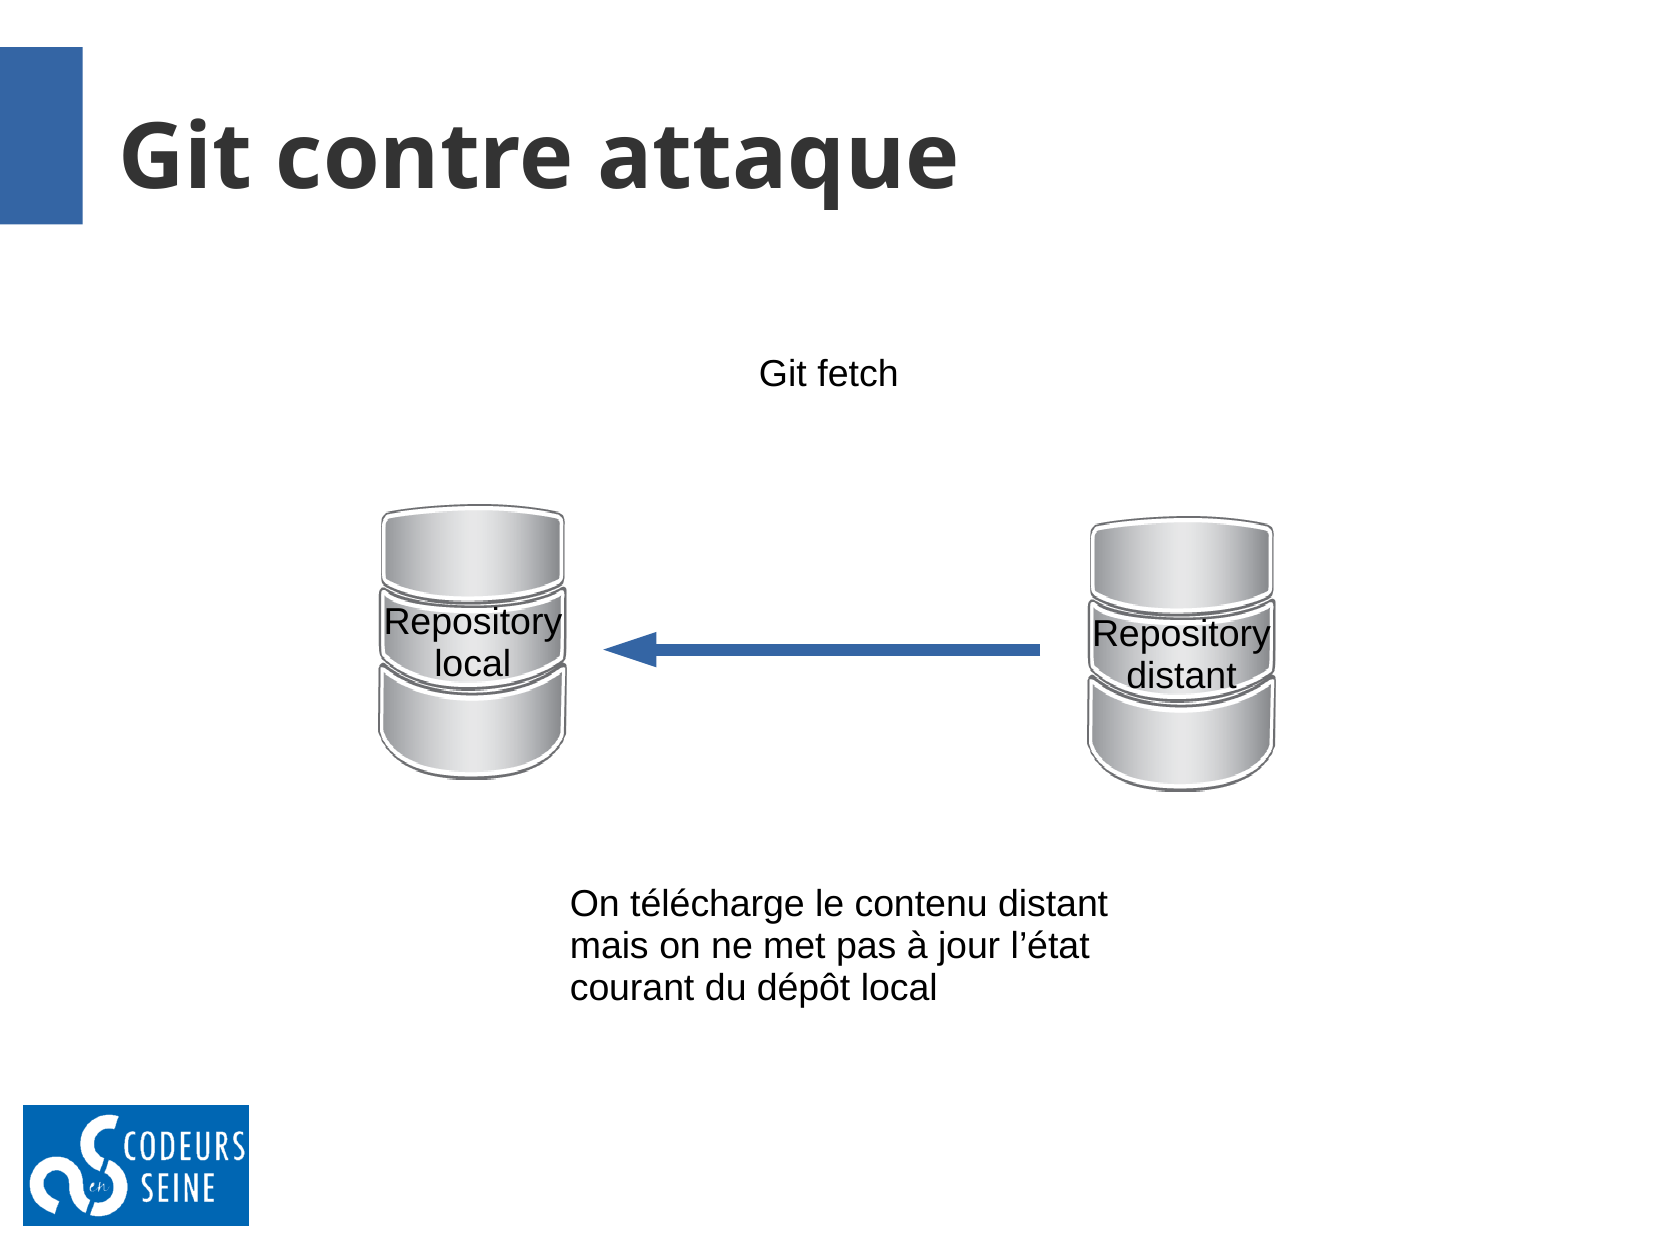

# Git contre attaque
Git fetch
Repository
local
Repository
distant
On télécharge le contenu distant
mais on ne met pas à jour l’état
courant du dépôt local